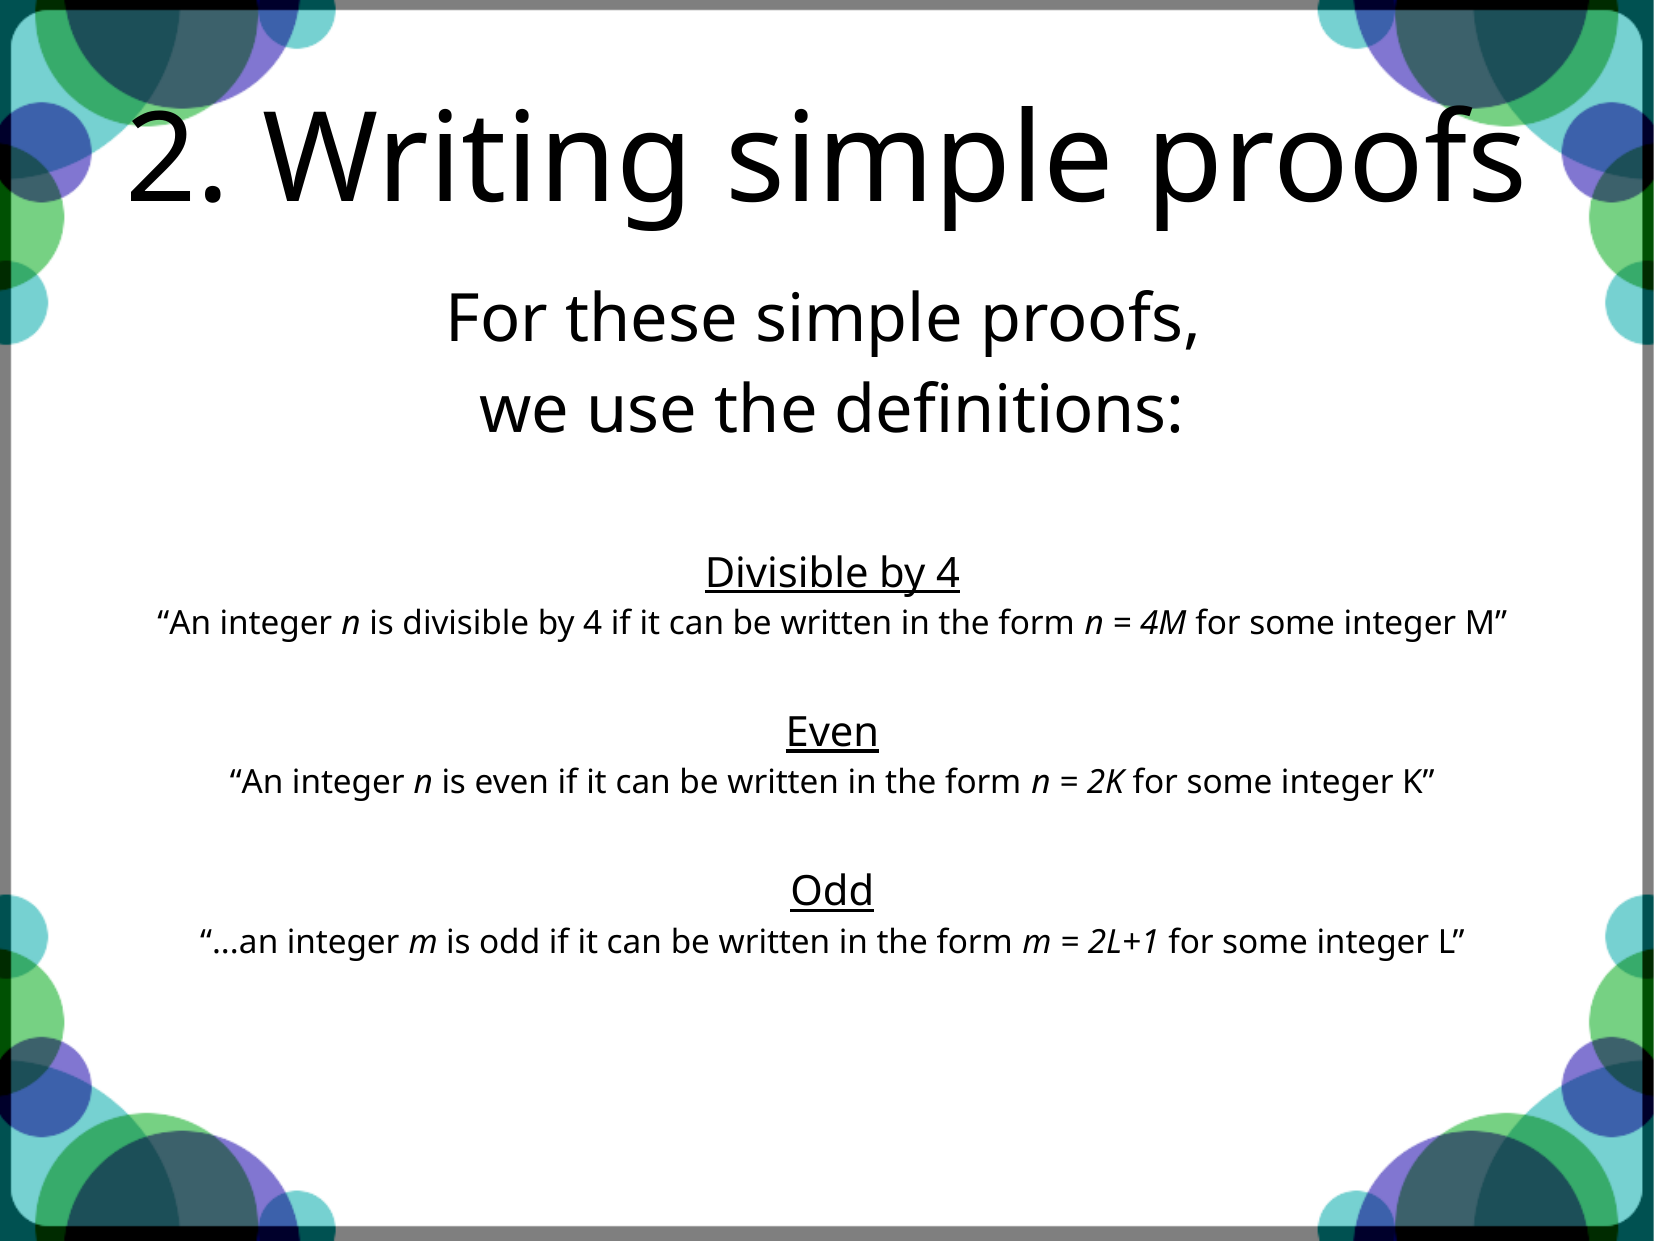

# 2. Writing simple proofs
For these simple proofs,
we use the definitions:
Divisible by 4
“An integer n is divisible by 4 if it can be written in the form n = 4M for some integer M”
Even
“An integer n is even if it can be written in the form n = 2K for some integer K”
Odd
“...an integer m is odd if it can be written in the form m = 2L+1 for some integer L”